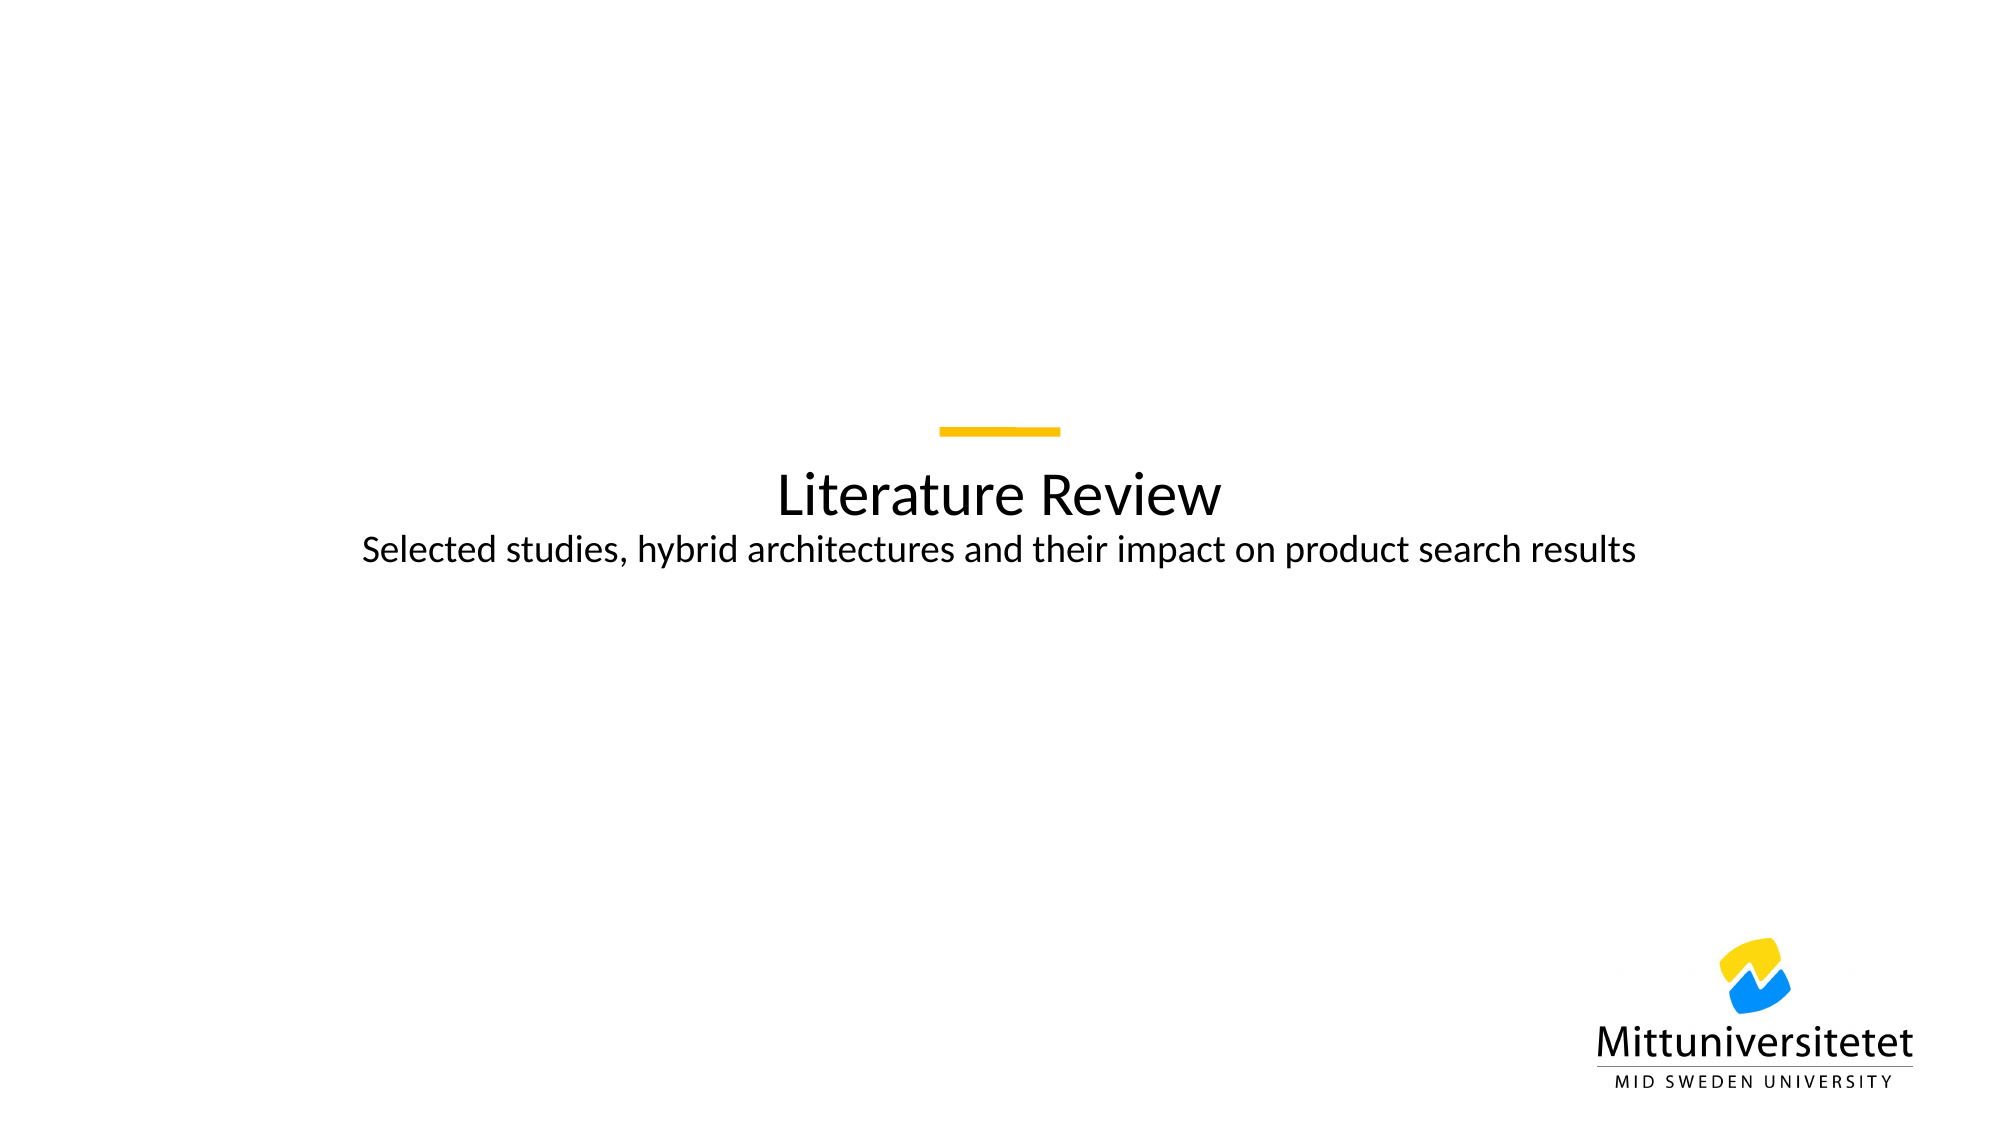

# Literature Review Selected studies, hybrid architectures and their impact on product search results